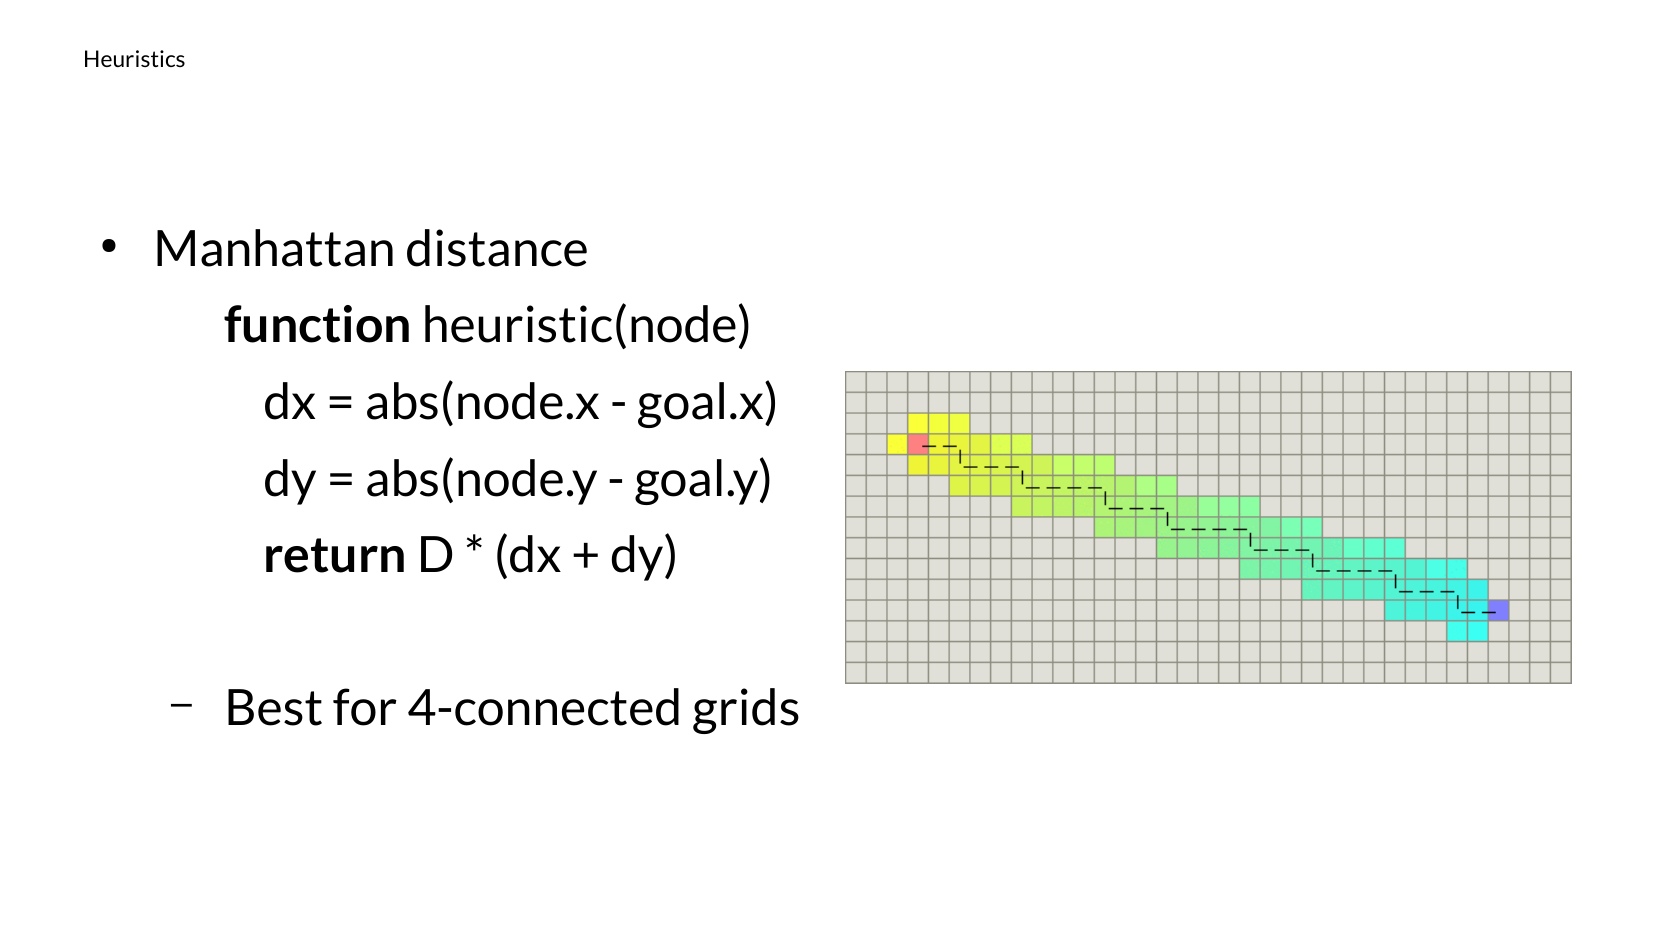

# Heuristics
Manhattan distance
function heuristic(node)
 dx = abs(node.x - goal.x)
 dy = abs(node.y - goal.y)
 return D * (dx + dy)
Best for 4-connected grids